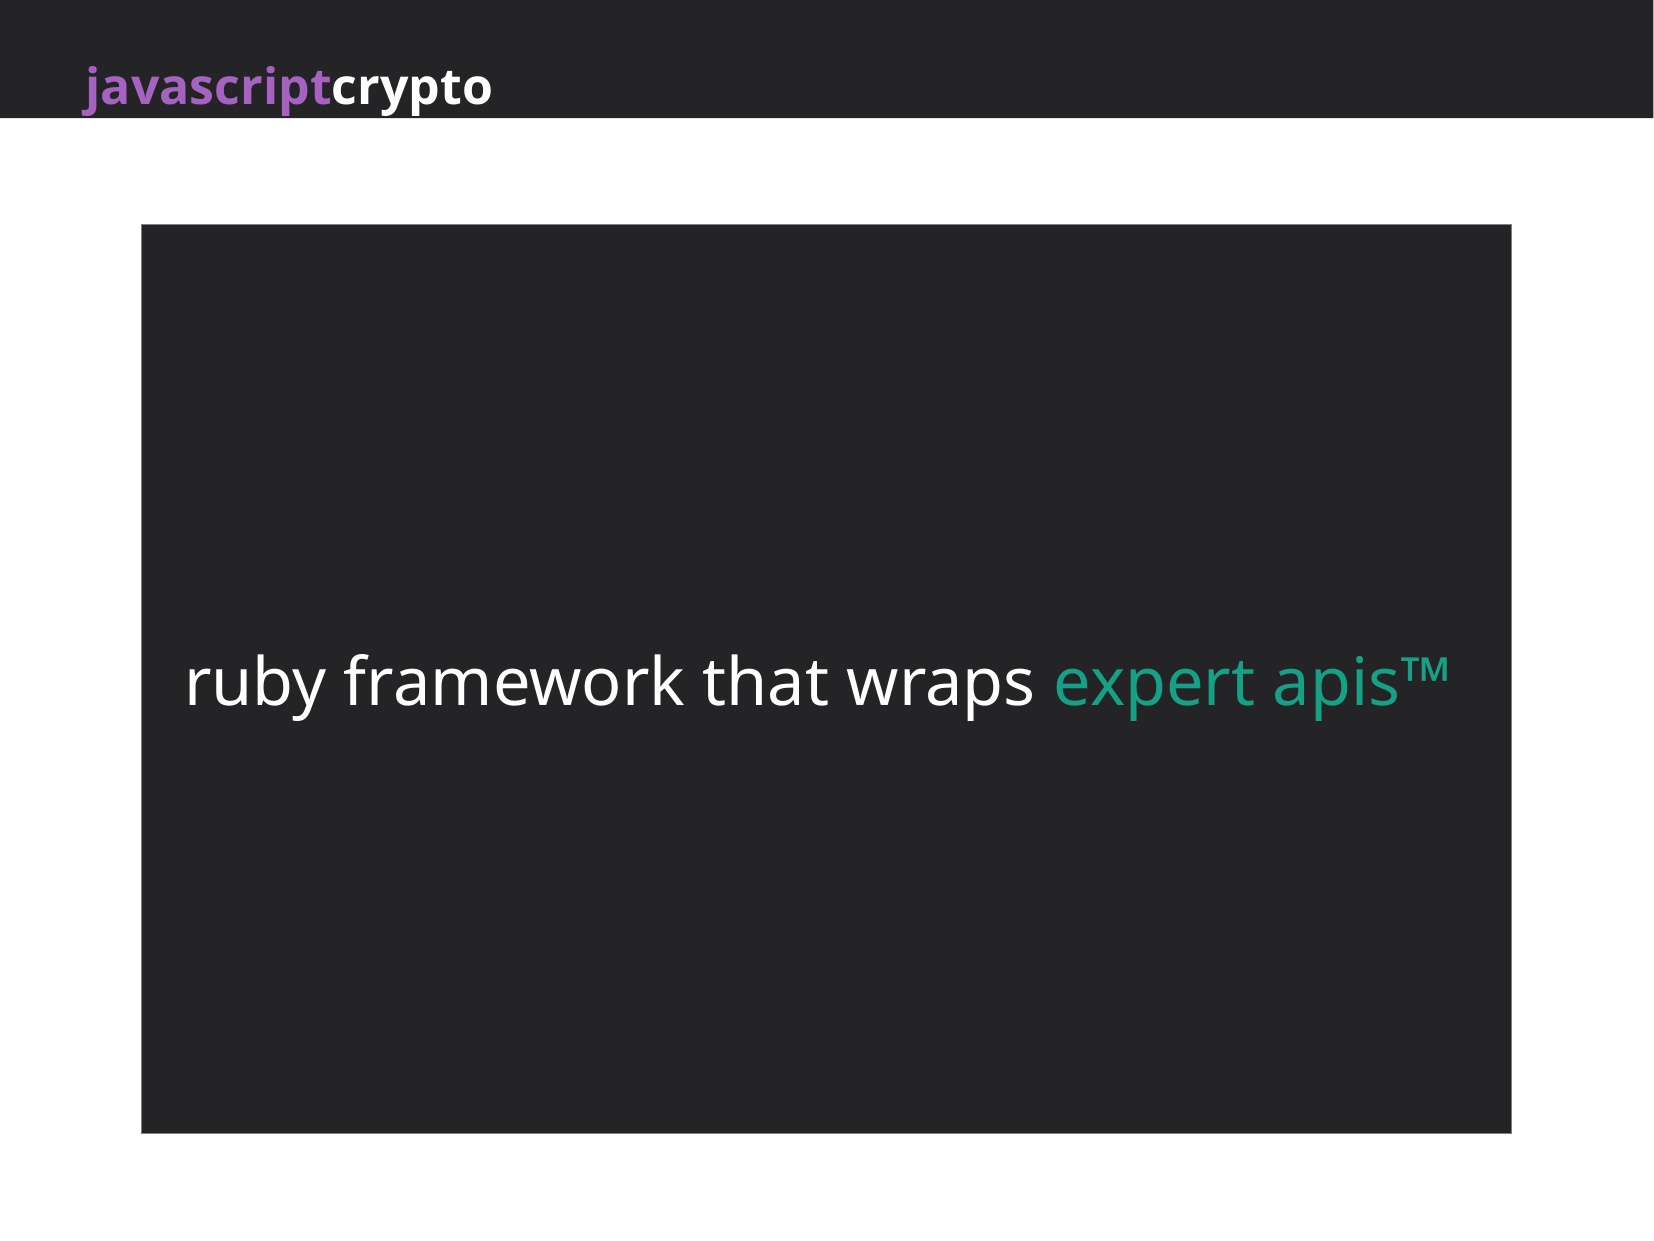

javascriptcrypto
ruby framework that wraps expert apis™